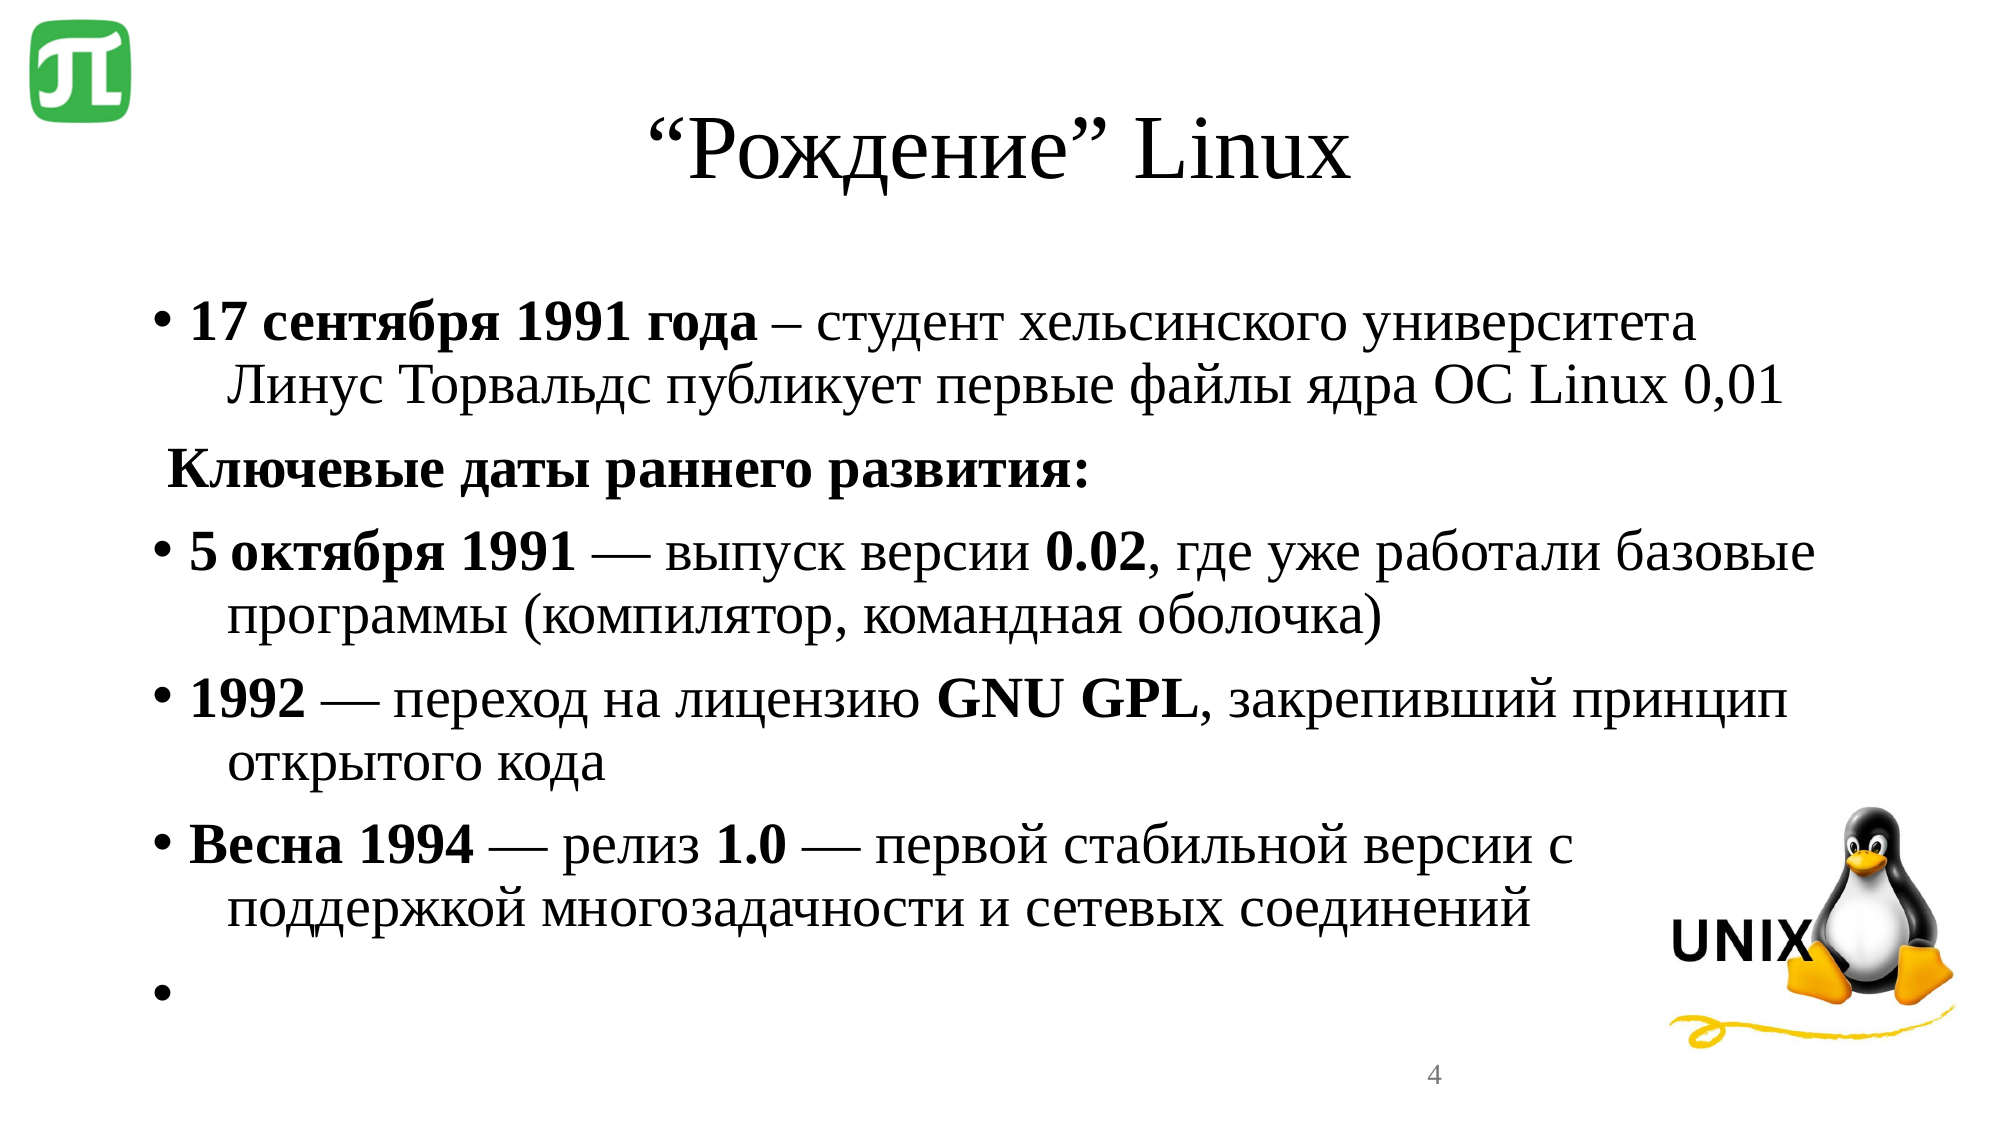

# “Рождение” Linux
17 сентября 1991 года – студент хельсинского университета Линус Торвальдс публикует первые файлы ядра ОС Linux 0,01
 Ключевые даты раннего развития:
5 октября 1991 — выпуск версии 0.02, где уже работали базовые программы (компилятор, командная оболочка)
1992 — переход на лицензию GNU GPL, закрепивший принцип открытого кода
Весна 1994 — релиз 1.0 — первой стабильной версии с поддержкой многозадачности и сетевых соединений